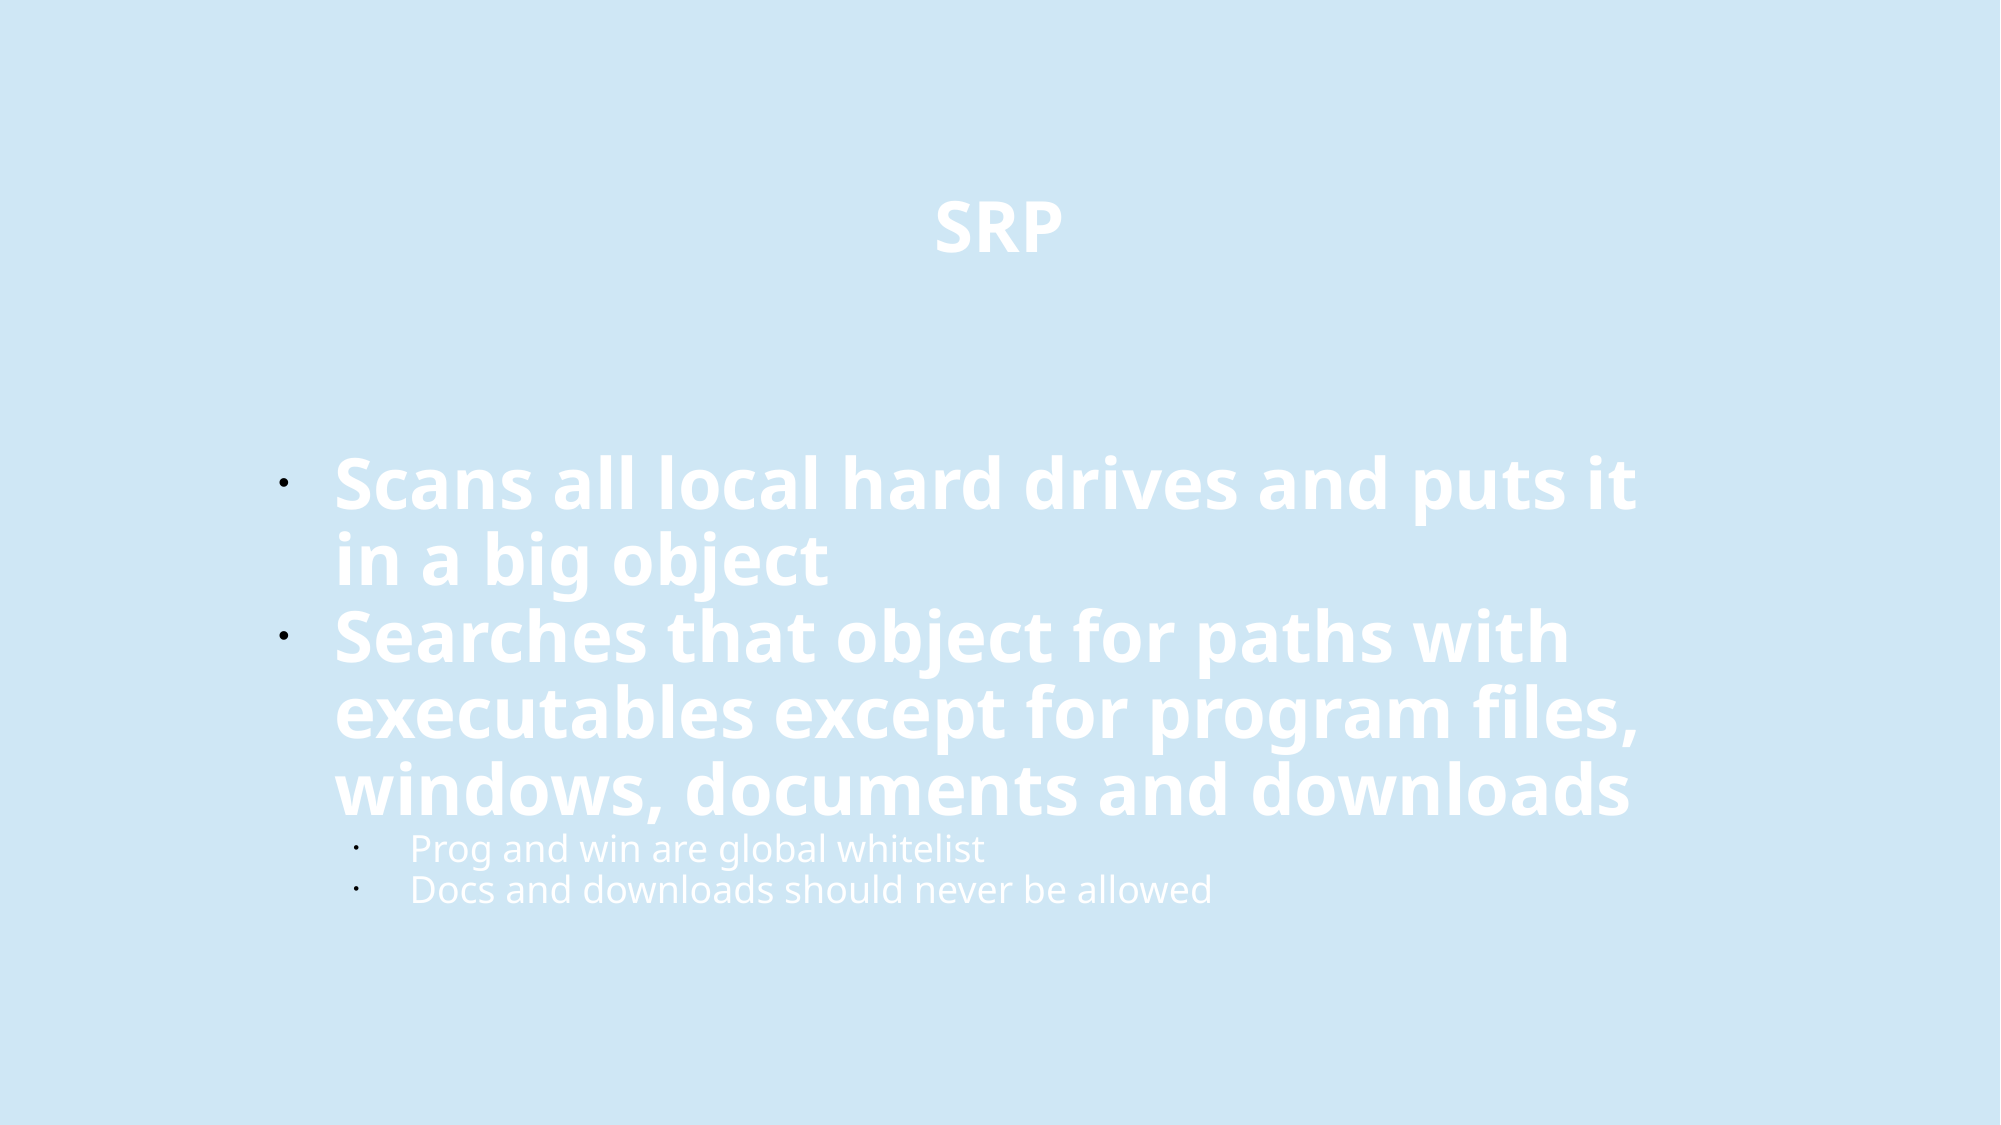

# SRP
Scans all local hard drives and puts it in a big object
Searches that object for paths with executables except for program files, windows, documents and downloads
Prog and win are global whitelist
Docs and downloads should never be allowed